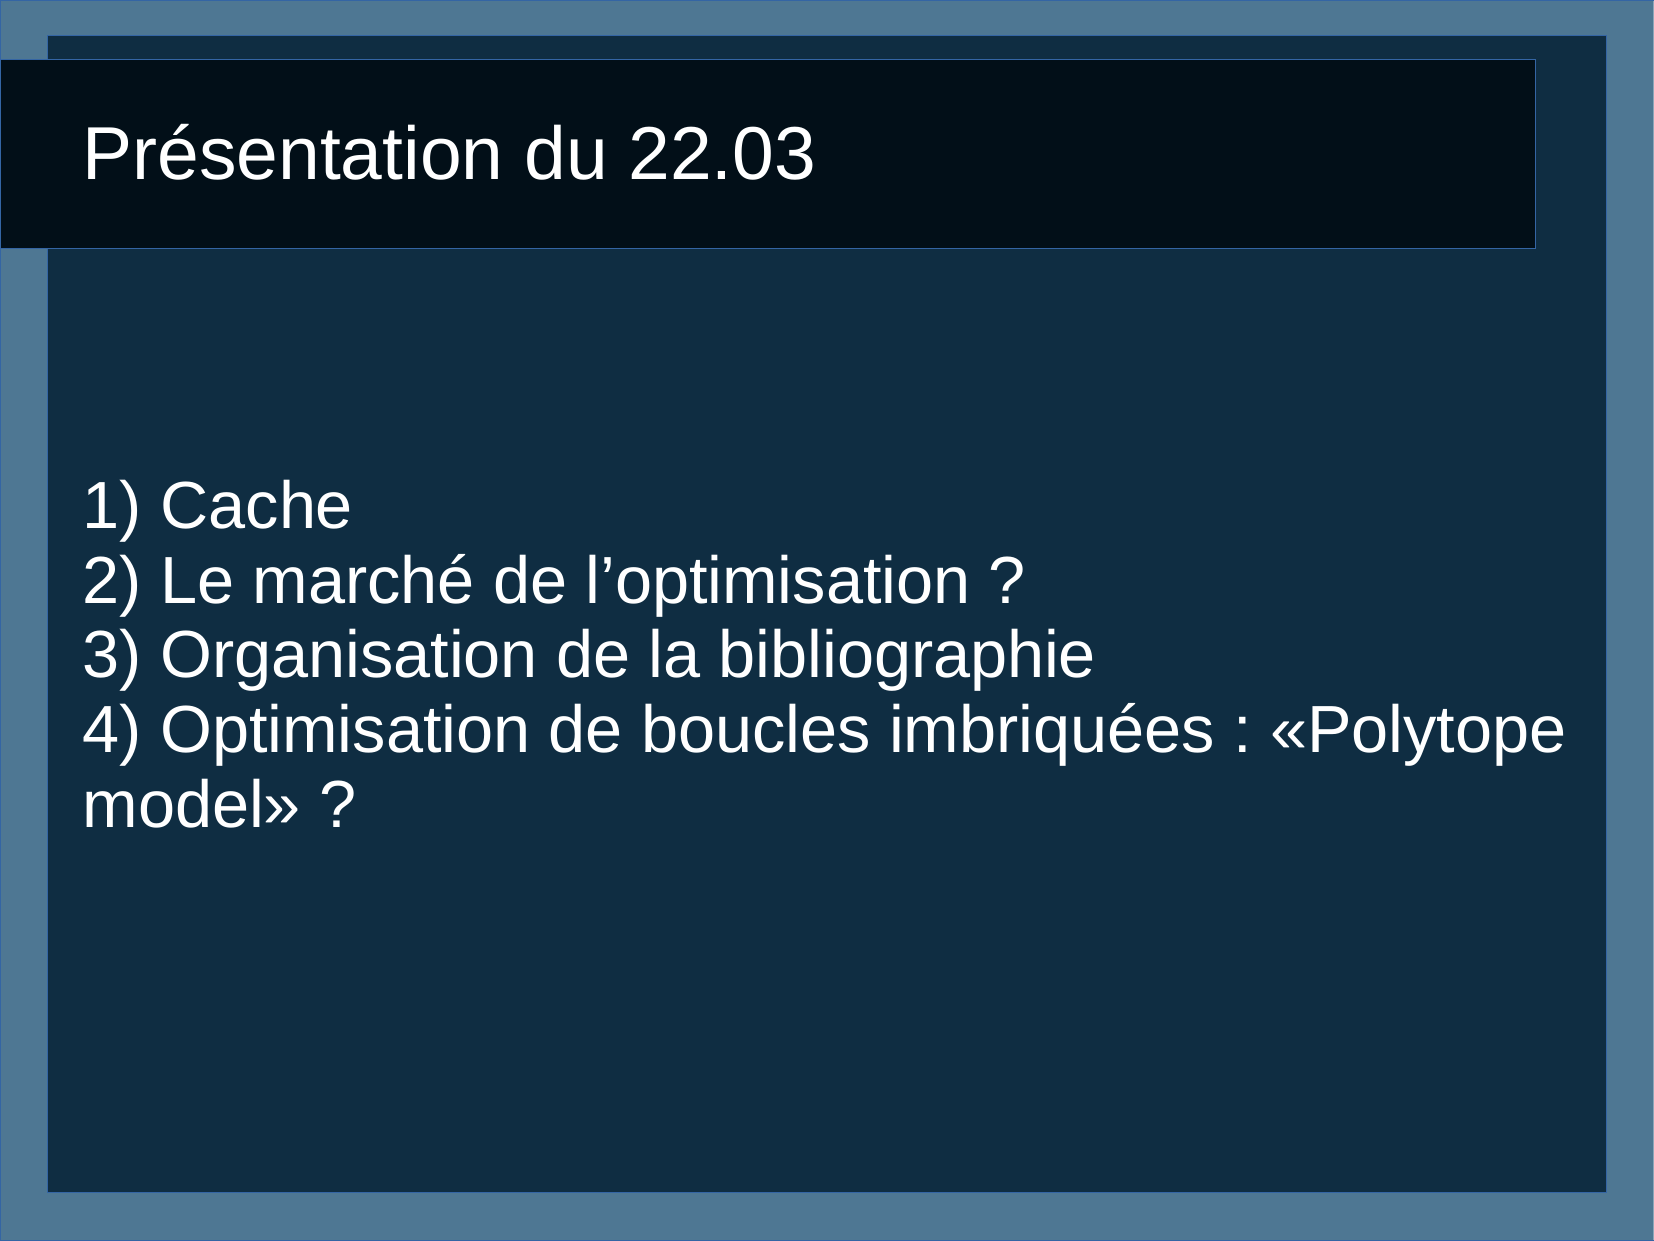

# Présentation du 22.03
 Cache
 Le marché de l’optimisation ?
 Organisation de la bibliographie
 Optimisation de boucles imbriquées : «Polytope model» ?